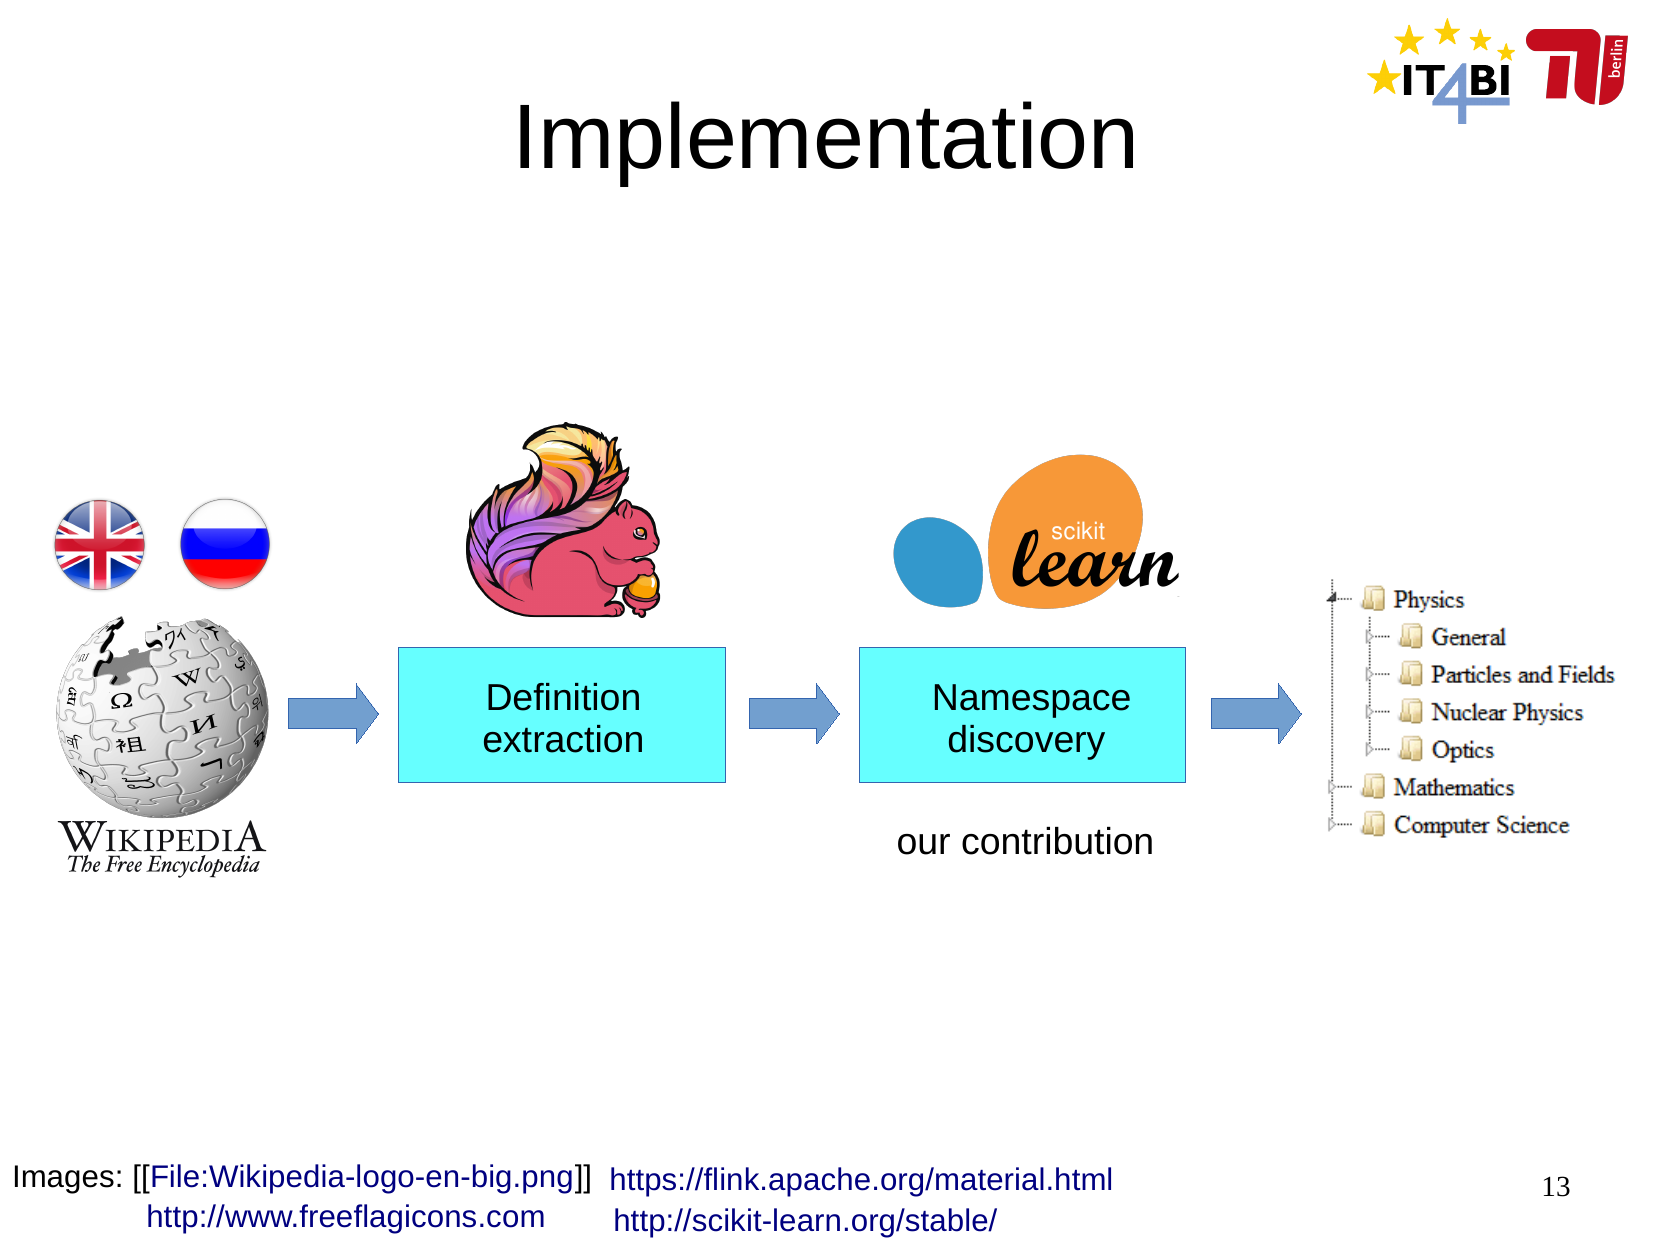

# Implementation
Namespace discovery
Definition extraction
our contribution
Images: [[File:Wikipedia-logo-en-big.png]]
https://flink.apache.org/material.html
13
http://www.freeflagicons.com
http://scikit-learn.org/stable/